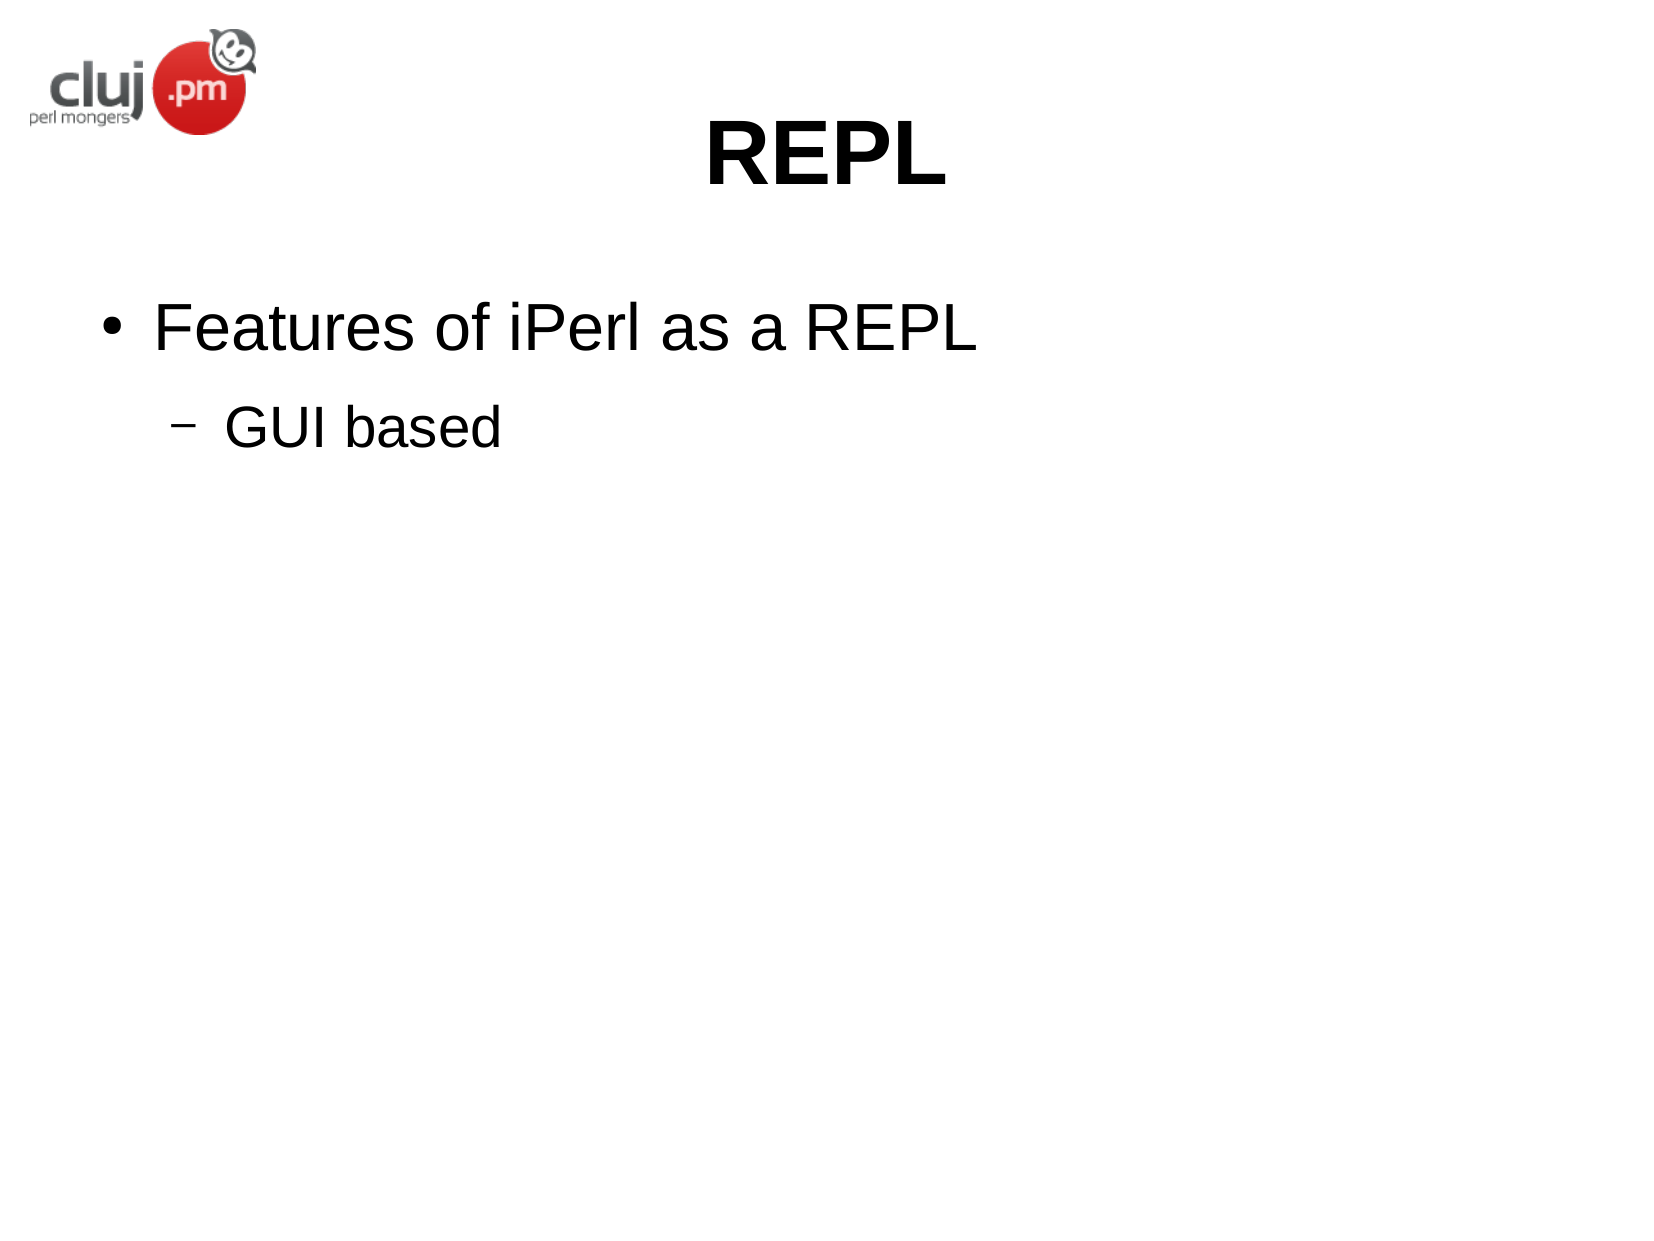

# REPL
Features of iPerl as a REPL
GUI based